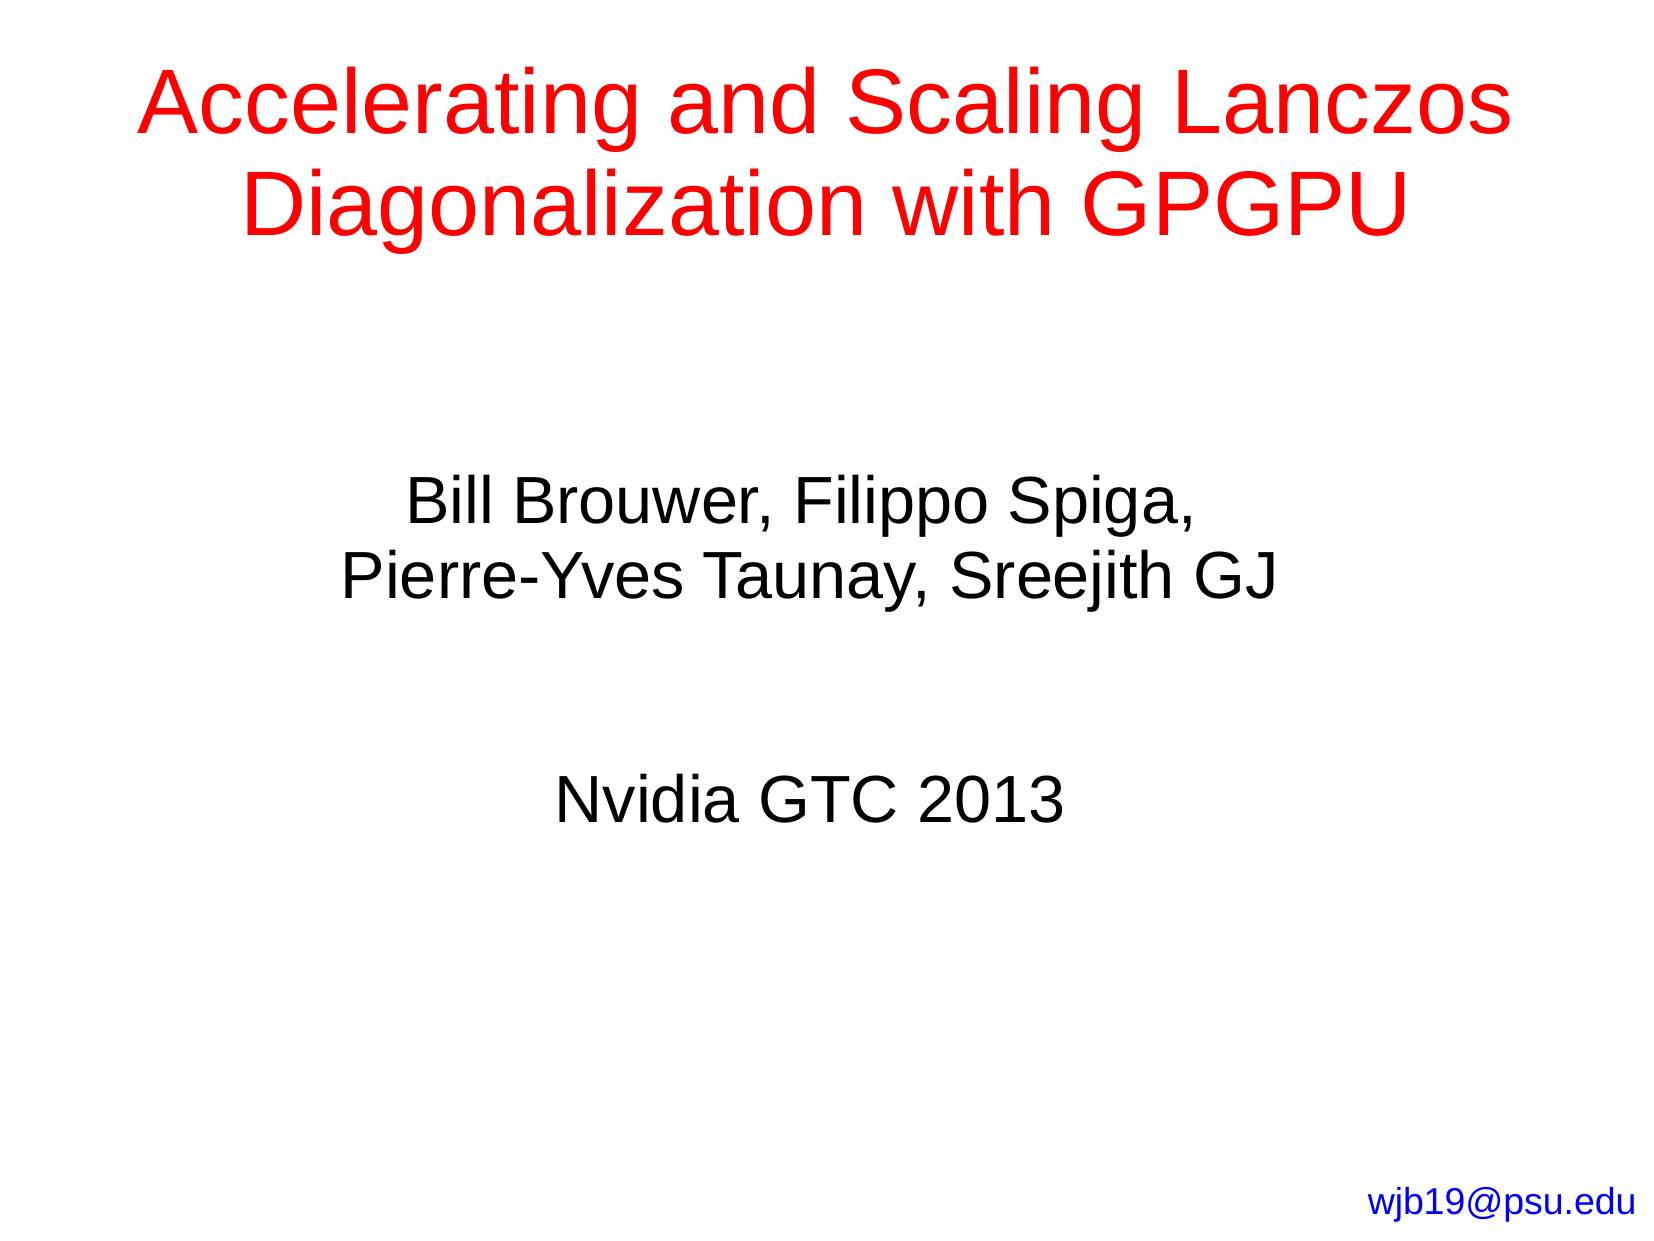

# Accelerating and Scaling Lanczos Diagonalization with GPGPU
Bill Brouwer, Filippo Spiga,
Pierre-Yves Taunay, Sreejith GJ
Nvidia GTC 2013
wjb19@psu.edu